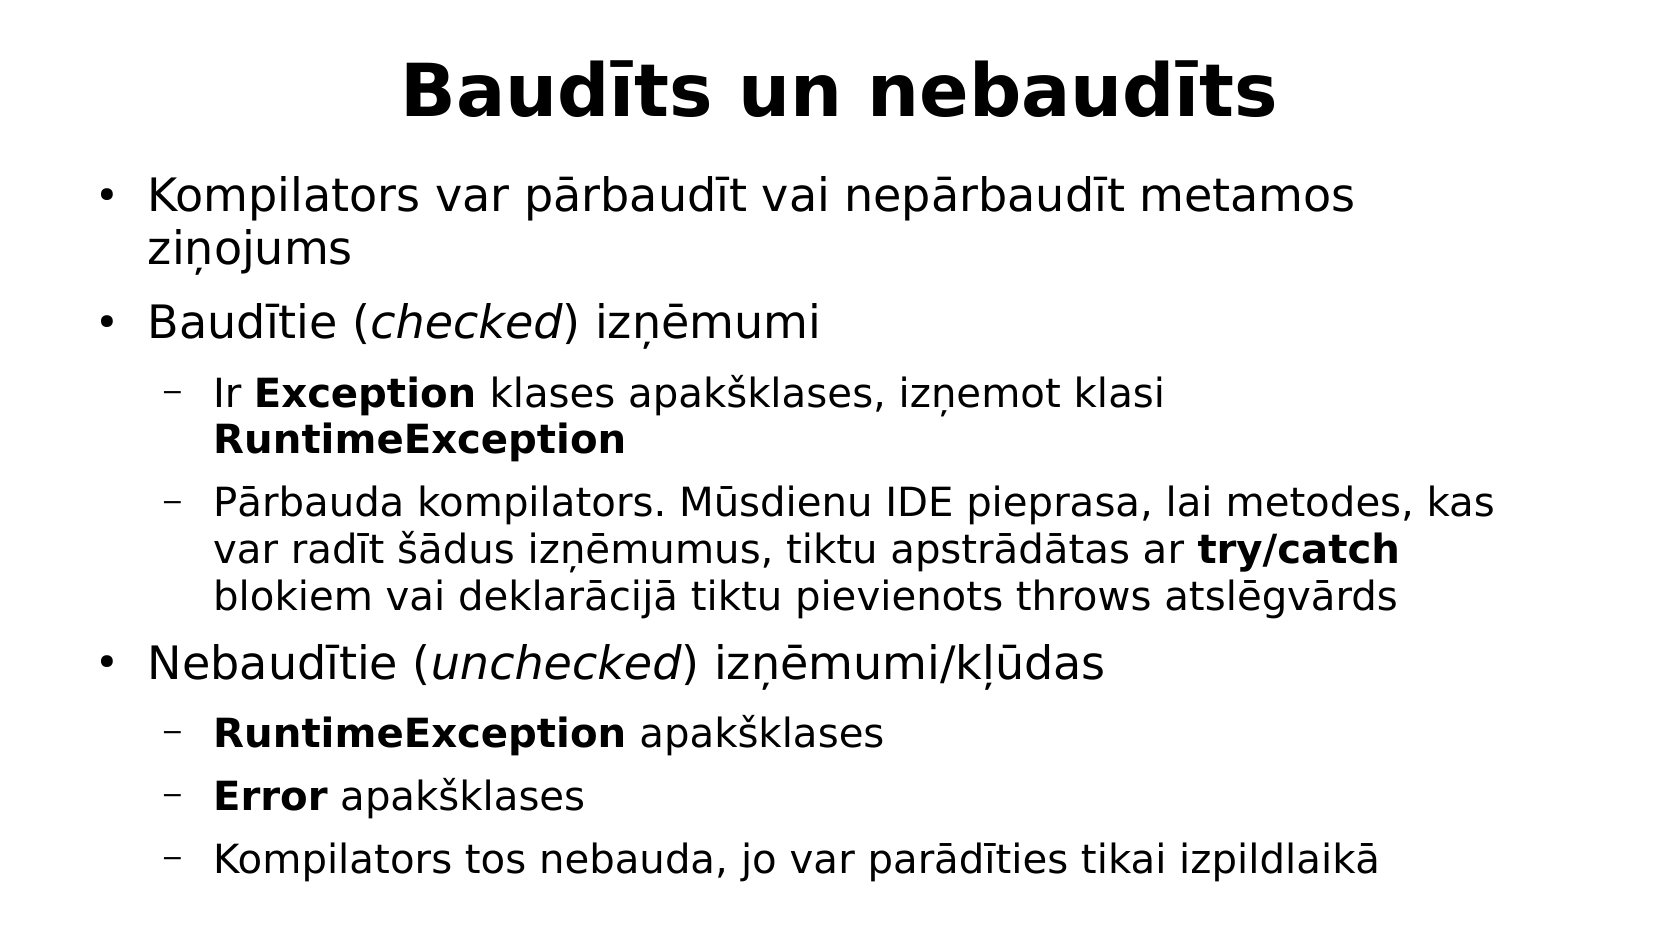

# Baudīts un nebaudīts
Kompilators var pārbaudīt vai nepārbaudīt metamos ziņojums
Baudītie (checked) izņēmumi
Ir Exception klases apakšklases, izņemot klasi RuntimeException
Pārbauda kompilators. Mūsdienu IDE pieprasa, lai metodes, kas var radīt šādus izņēmumus, tiktu apstrādātas ar try/catch blokiem vai deklarācijā tiktu pievienots throws atslēgvārds
Nebaudītie (unchecked) izņēmumi/kļūdas
RuntimeException apakšklases
Error apakšklases
Kompilators tos nebauda, ​​jo var parādīties tikai izpildlaikā